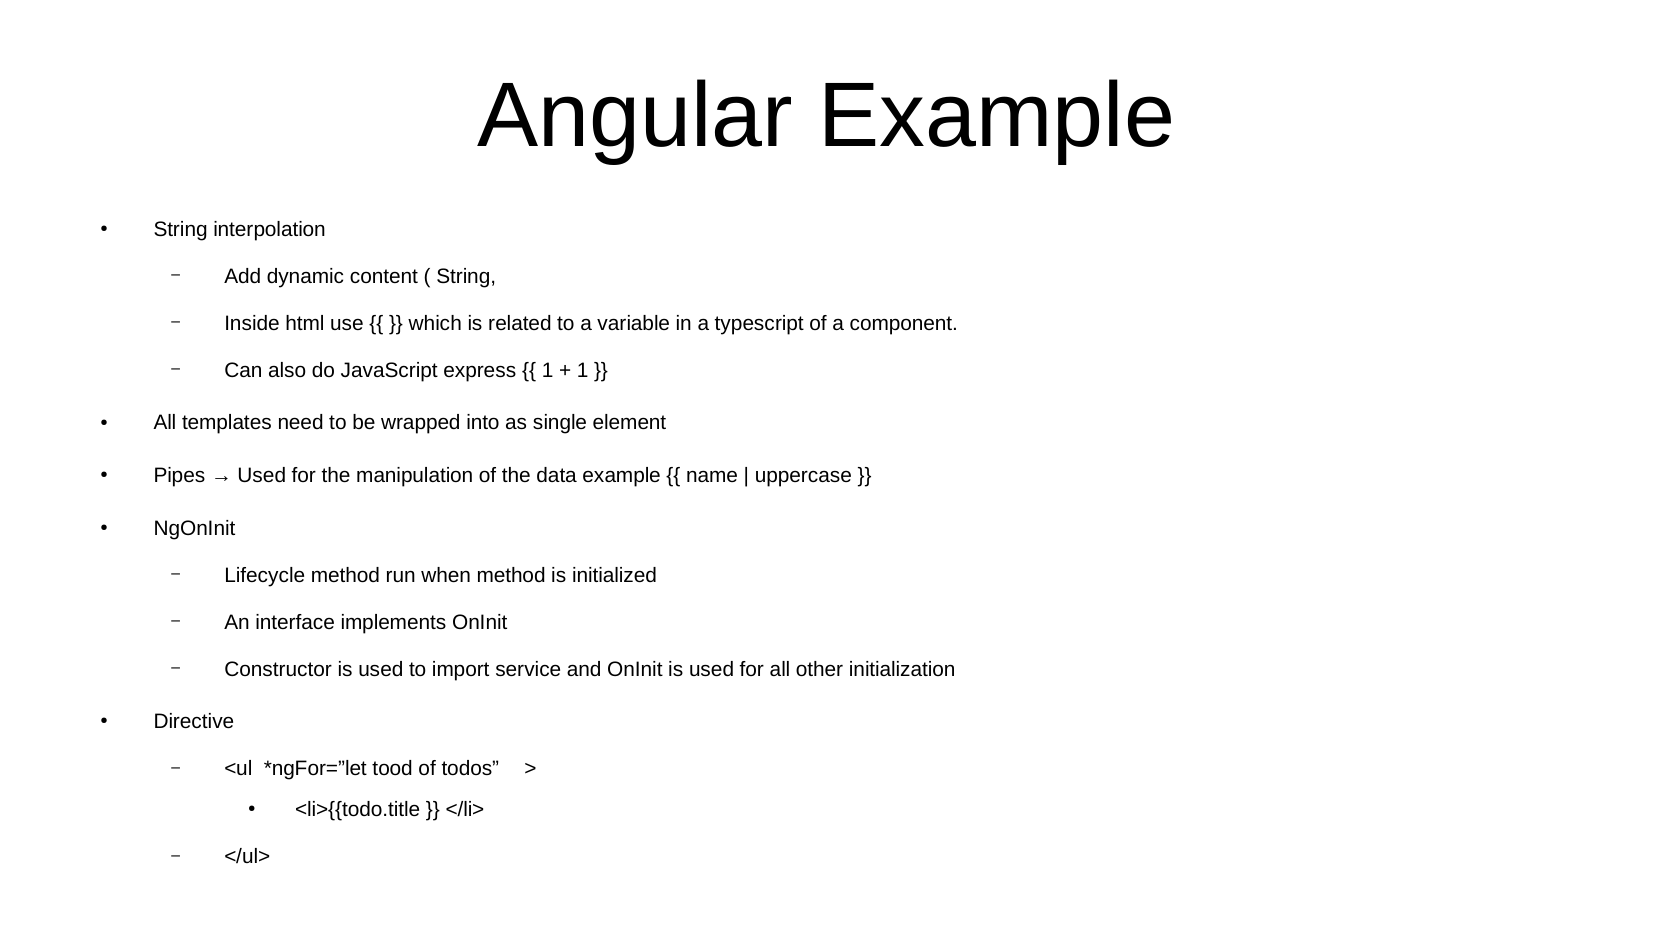

# Angular Example
String interpolation
Add dynamic content ( String,
Inside html use {{ }} which is related to a variable in a typescript of a component.
Can also do JavaScript express {{ 1 + 1 }}
All templates need to be wrapped into as single element
Pipes → Used for the manipulation of the data example {{ name | uppercase }}
NgOnInit
Lifecycle method run when method is initialized
An interface implements OnInit
Constructor is used to import service and OnInit is used for all other initialization
Directive
<ul *ngFor=”let tood of todos”	>
<li>{{todo.title }} </li>
</ul>